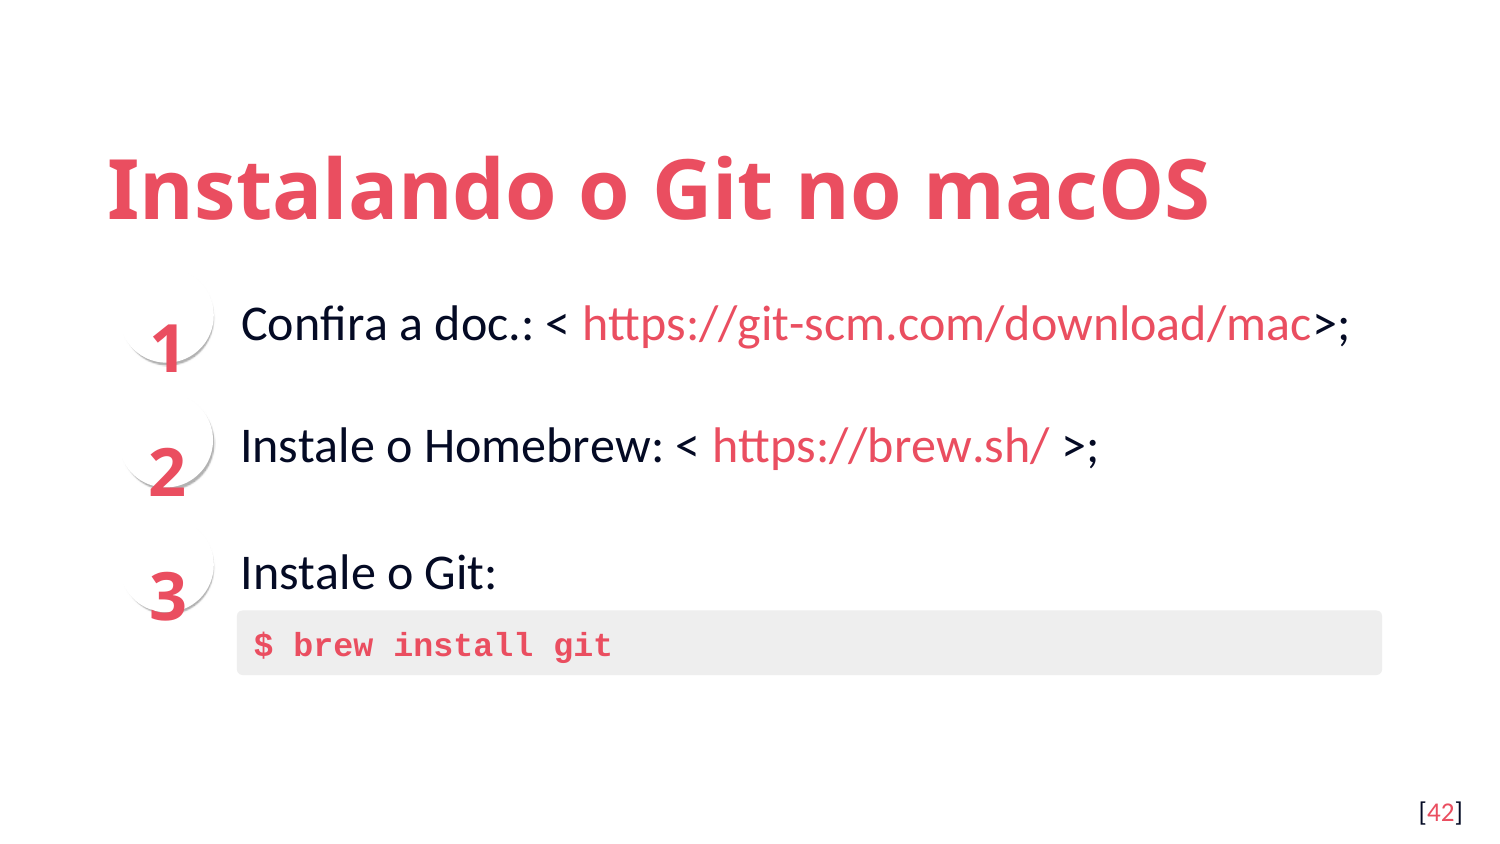

Instalando o Git no macOS
1
Confira a doc.: < https://git-scm.com/download/mac>;
2
Instale o Homebrew: < https://brew.sh/ >;
3
Instale o Git:
$ brew install git